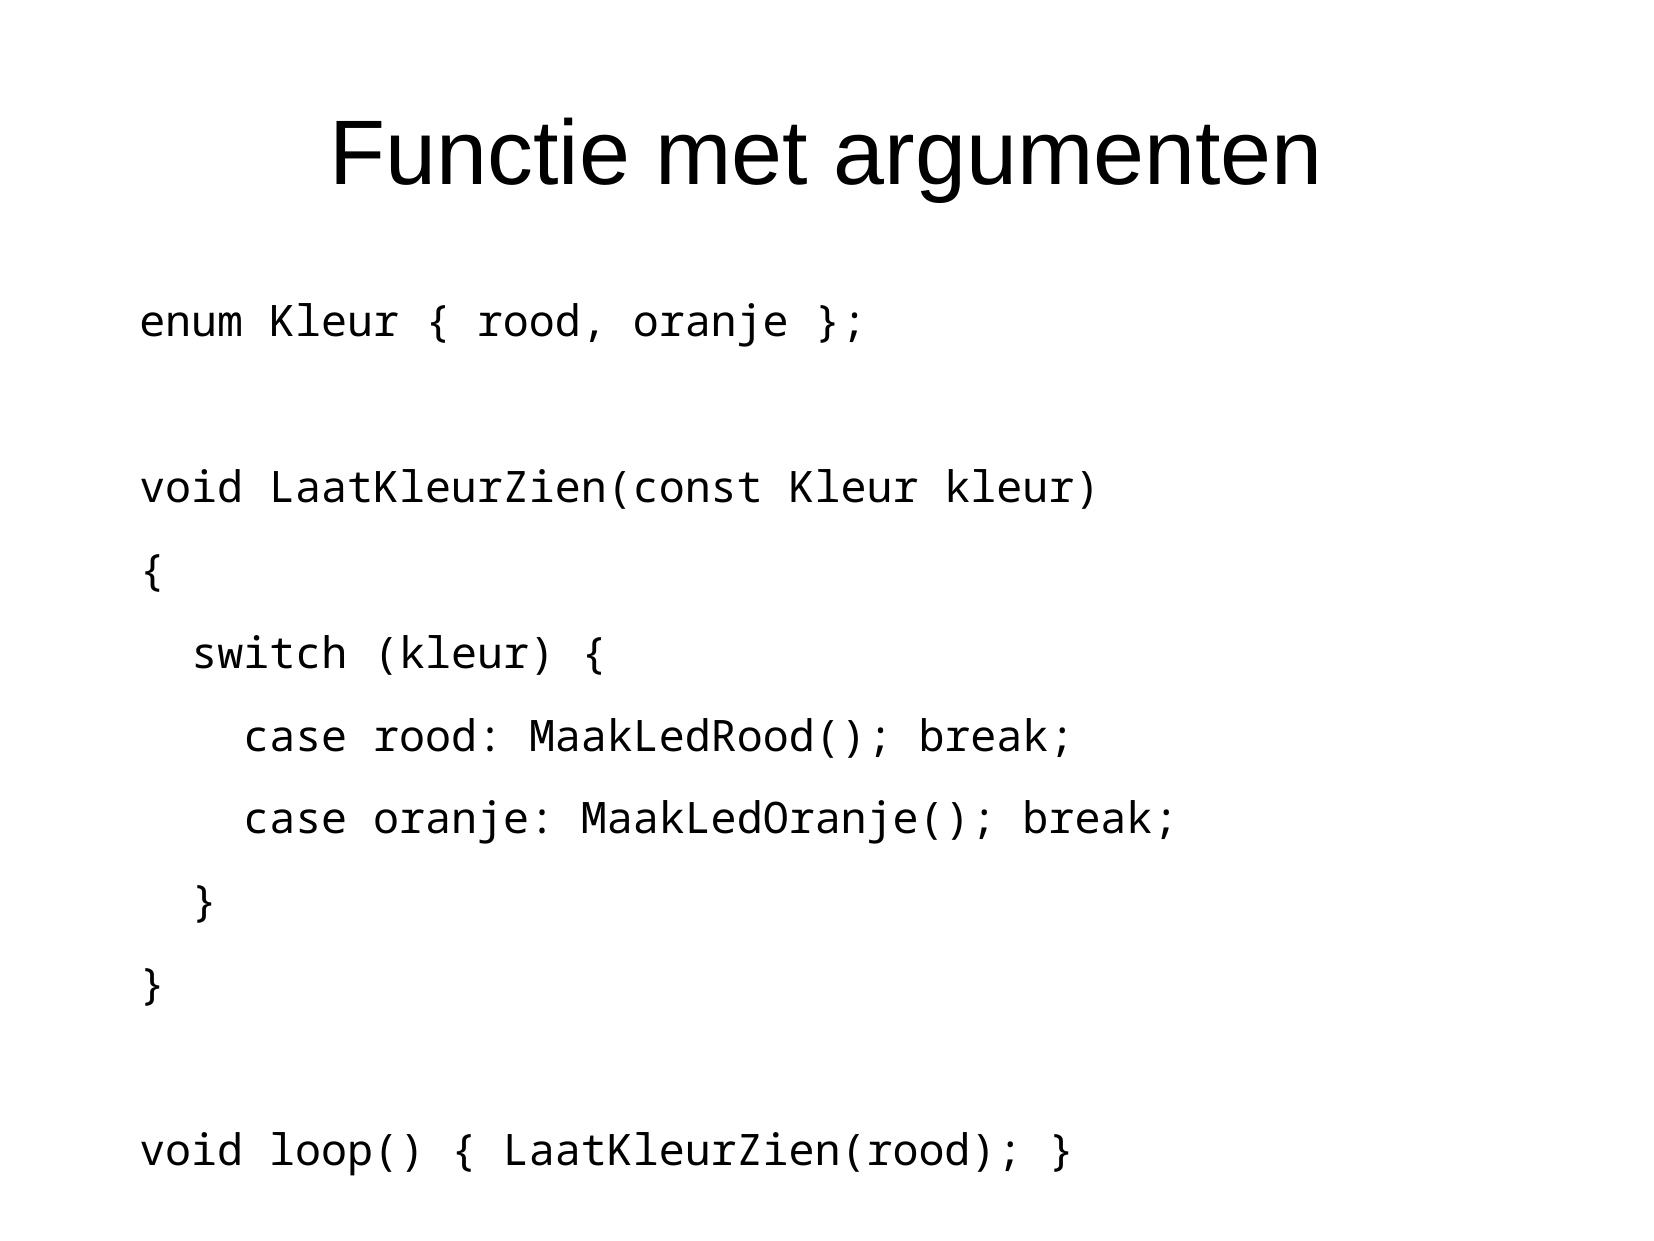

# Functie met argumenten
enum Kleur { rood, oranje };
void LaatKleurZien(const Kleur kleur)
{
 switch (kleur) {
 case rood: MaakLedRood(); break;
 case oranje: MaakLedOranje(); break;
 }
}
void loop() { LaatKleurZien(rood); }